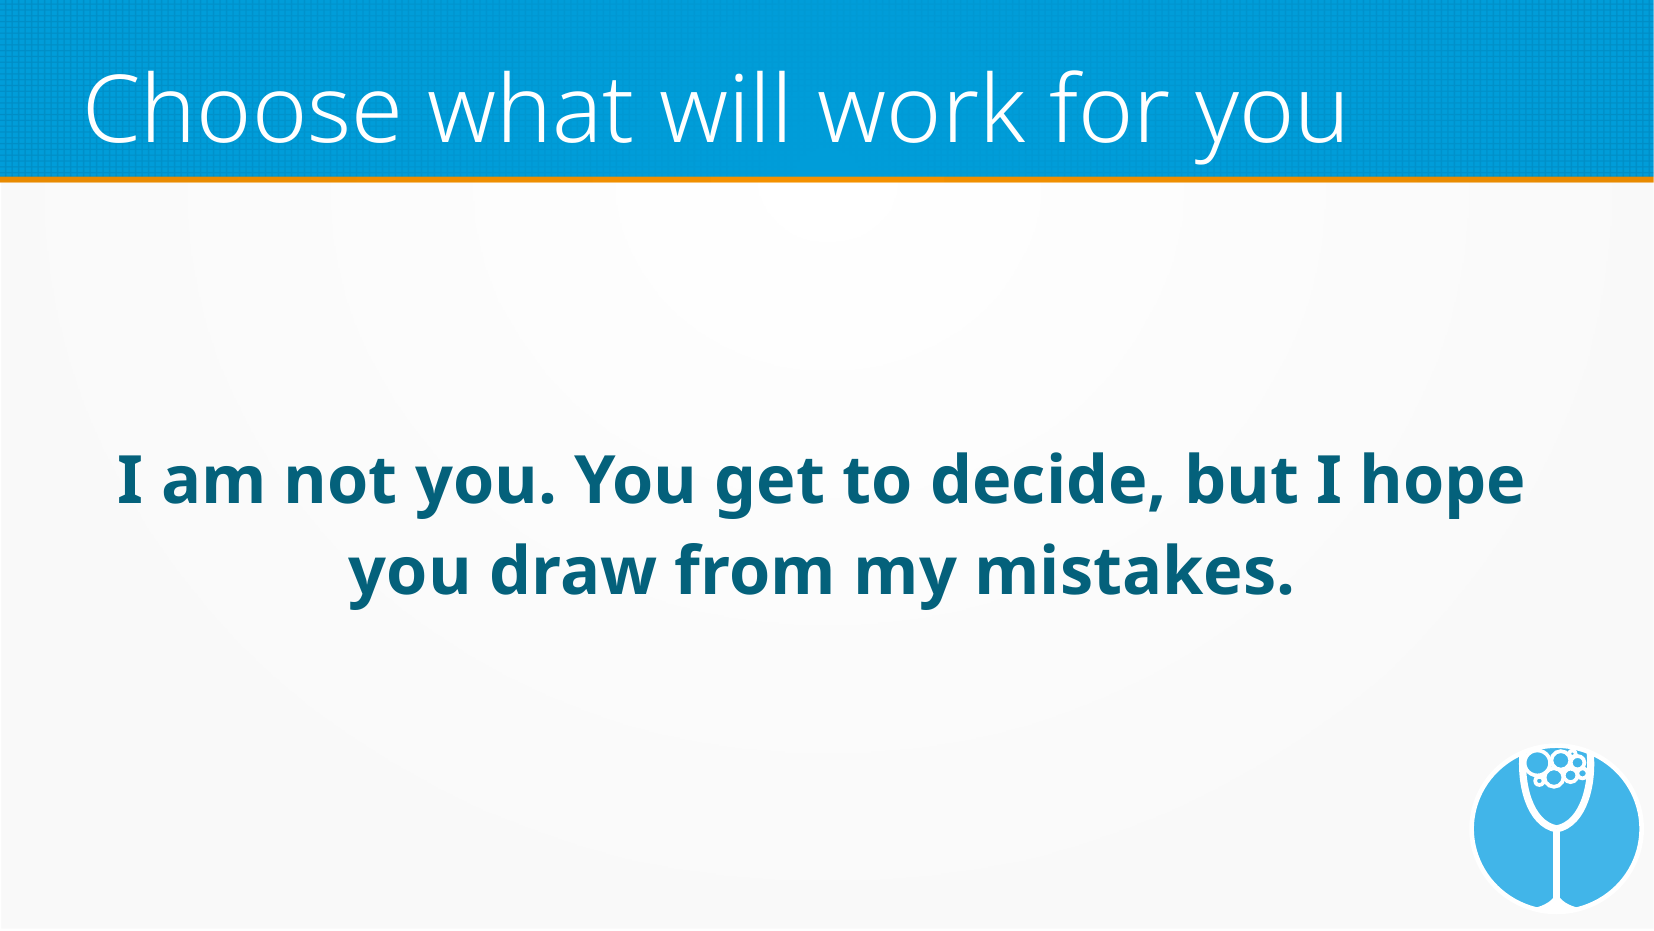

# Choose what will work for you
I am not you. You get to decide, but I hope you draw from my mistakes.